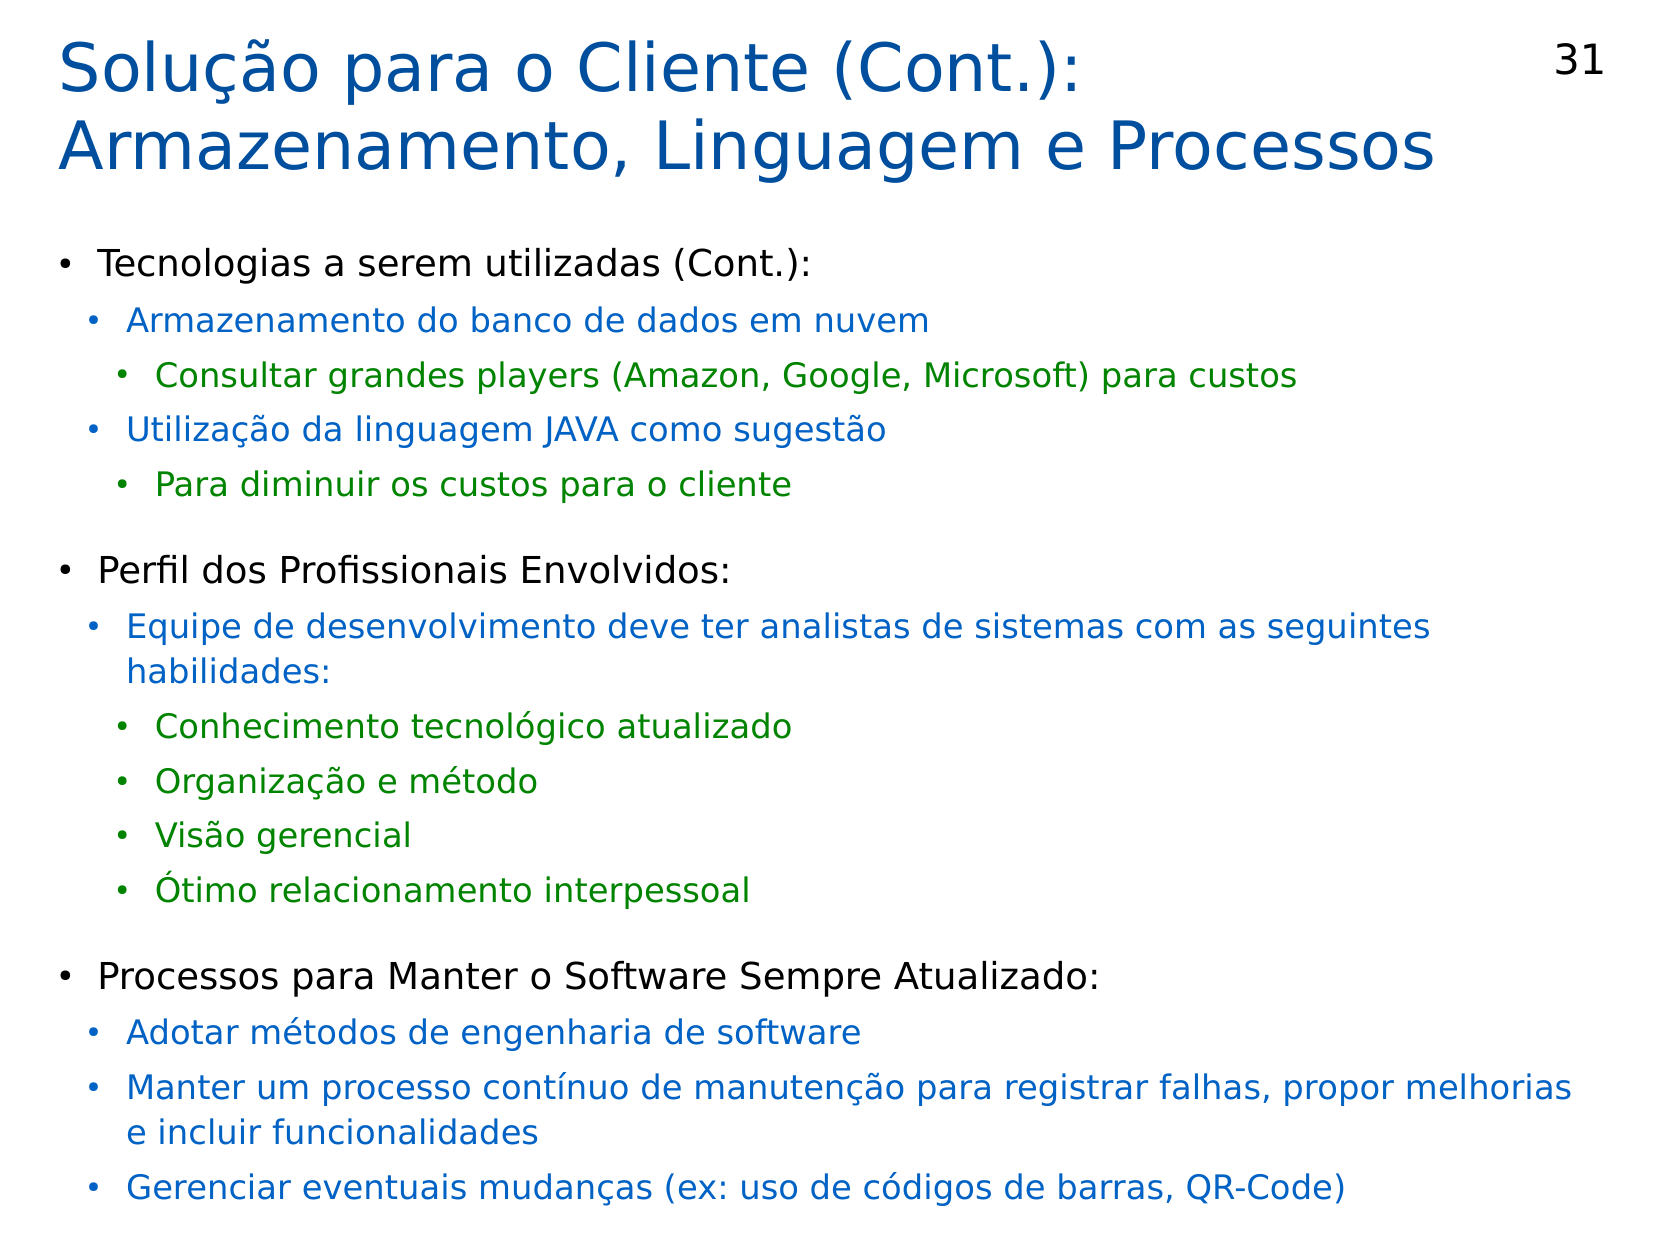

# Solução para o Cliente (Cont.): Armazenamento, Linguagem e Processos
31
Tecnologias a serem utilizadas (Cont.):
Armazenamento do banco de dados em nuvem
Consultar grandes players (Amazon, Google, Microsoft) para custos
Utilização da linguagem JAVA como sugestão
Para diminuir os custos para o cliente
Perfil dos Profissionais Envolvidos:
Equipe de desenvolvimento deve ter analistas de sistemas com as seguintes habilidades:
Conhecimento tecnológico atualizado
Organização e método
Visão gerencial
Ótimo relacionamento interpessoal
Processos para Manter o Software Sempre Atualizado:
Adotar métodos de engenharia de software
Manter um processo contínuo de manutenção para registrar falhas, propor melhorias e incluir funcionalidades
Gerenciar eventuais mudanças (ex: uso de códigos de barras, QR-Code)